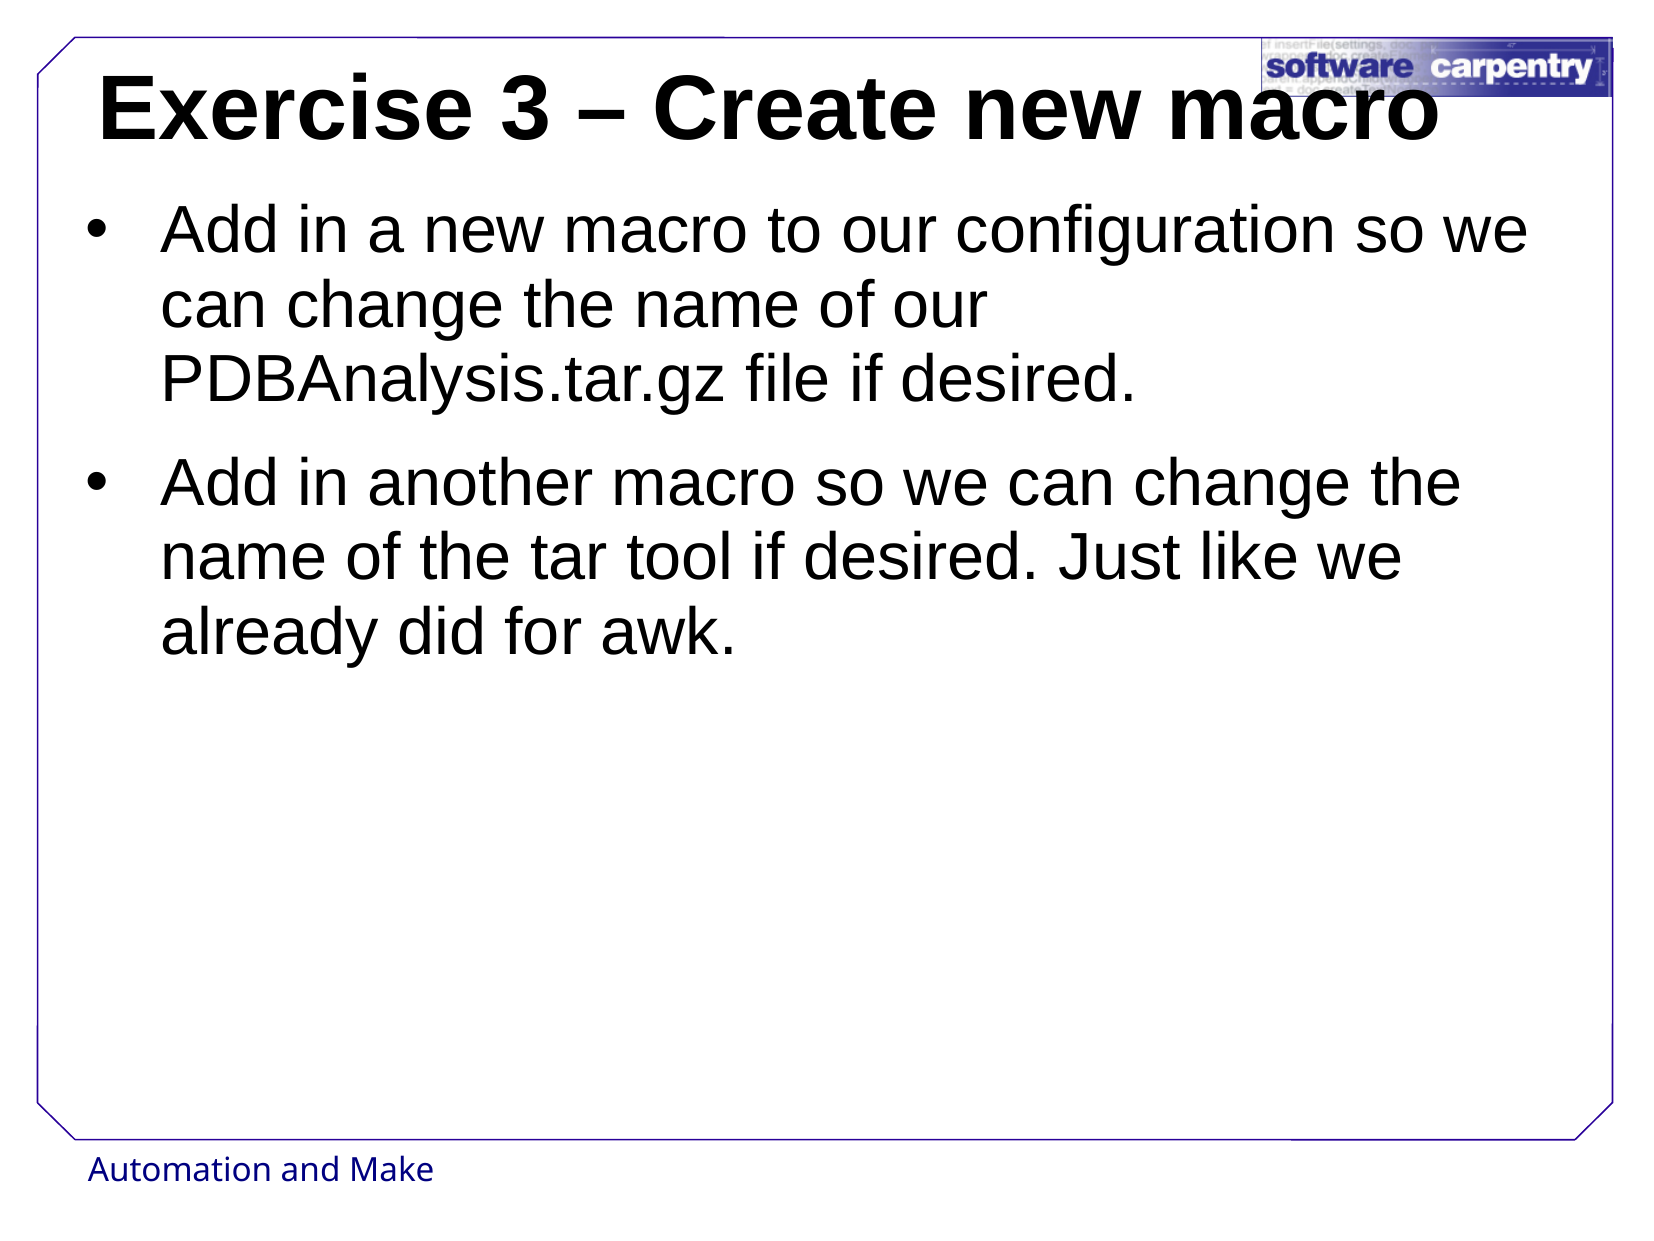

# Exercise 3 – Create new macro
Add in a new macro to our configuration so we can change the name of our PDBAnalysis.tar.gz file if desired.
Add in another macro so we can change the name of the tar tool if desired. Just like we already did for awk.